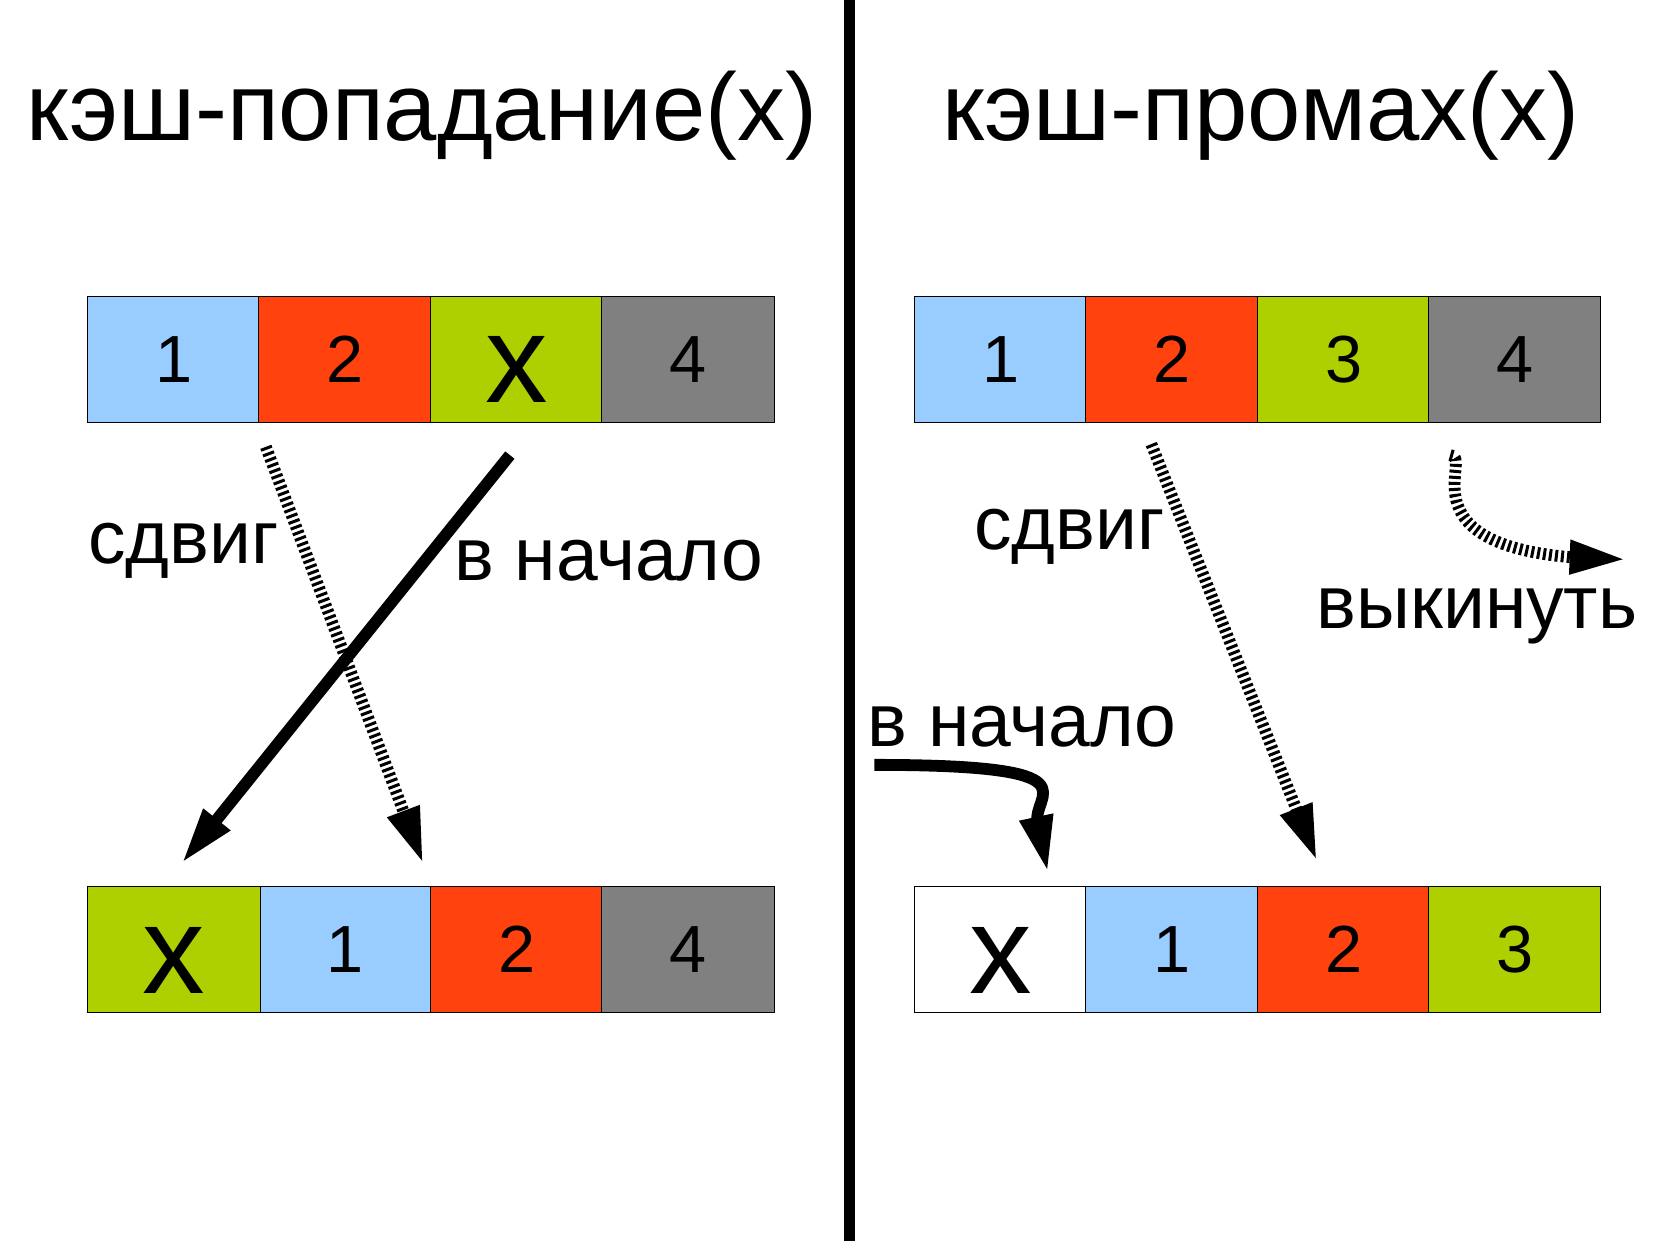

кэш-попадание(x)
кэш-промах(x)
1
2
x
4
1
2
3
4
сдвиг
сдвиг
в начало
выкинуть
в начало
x
1
2
4
x
1
2
3